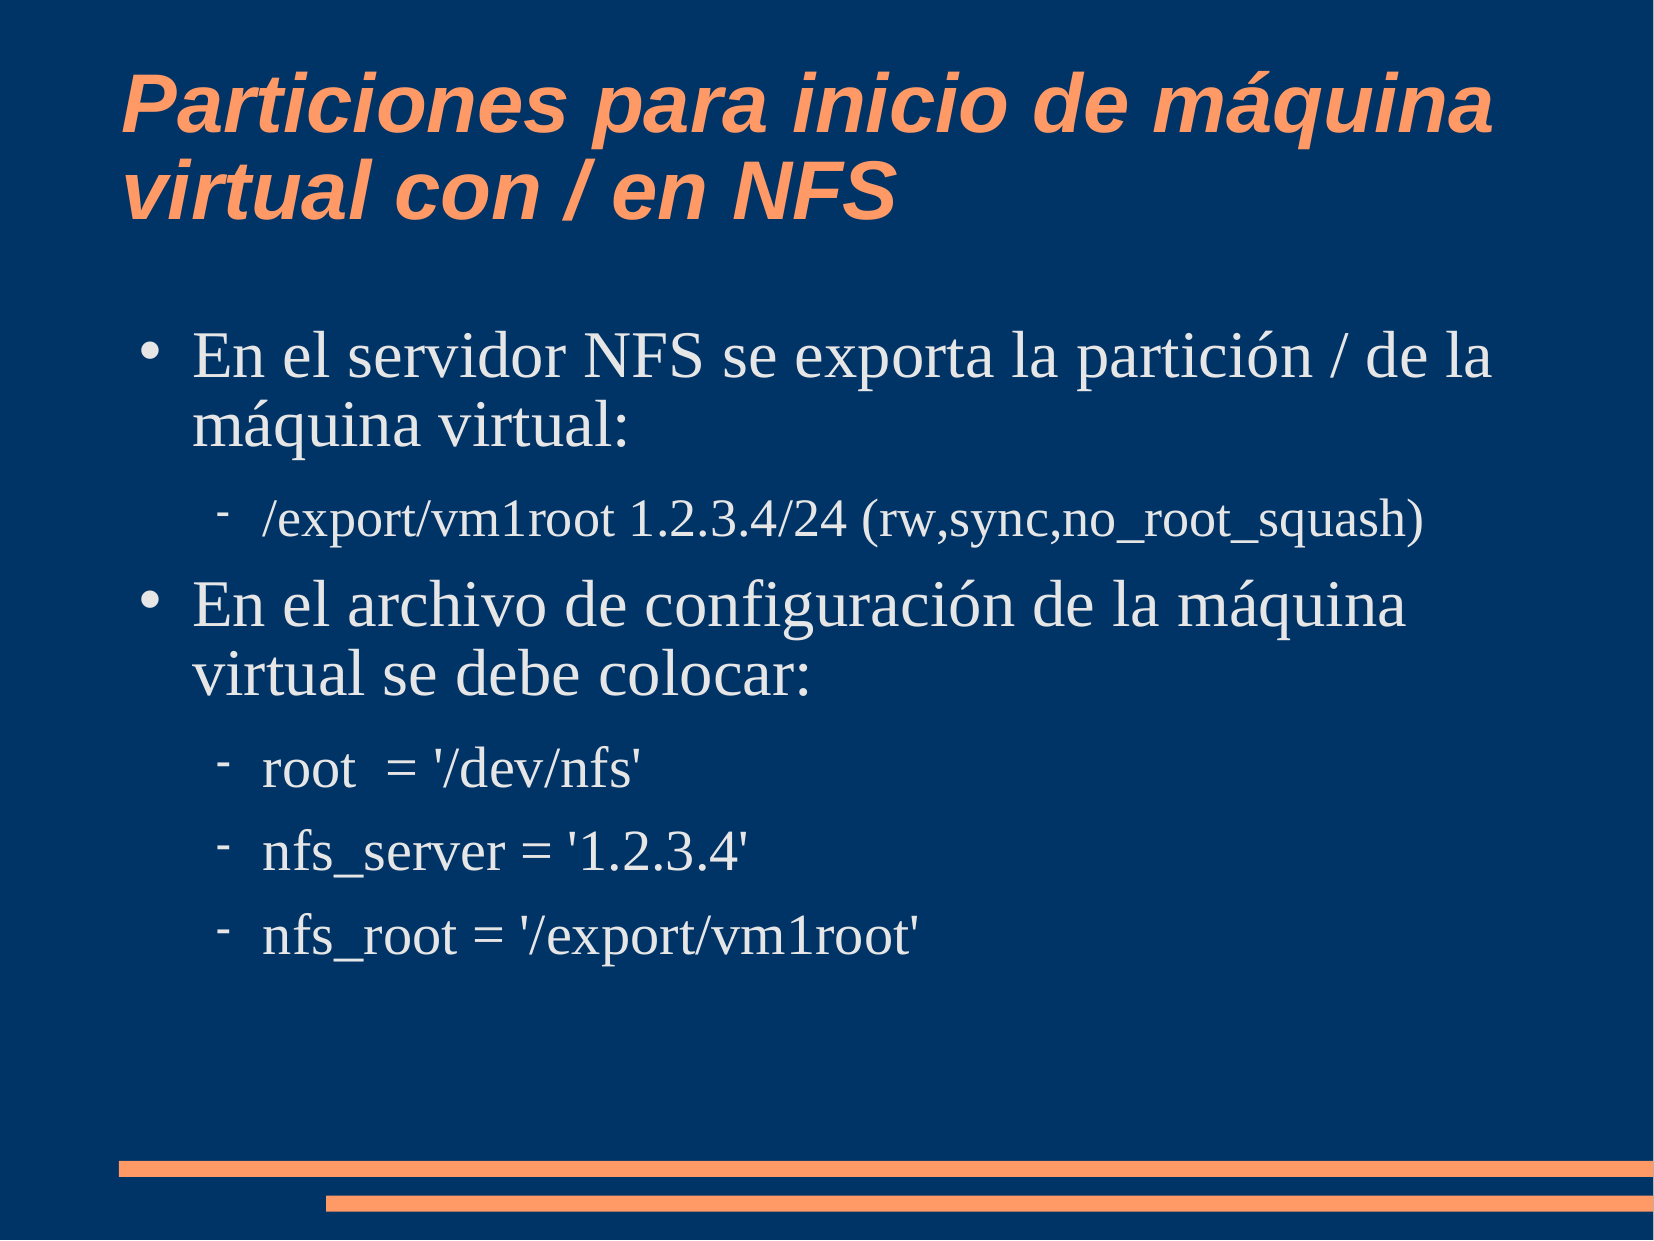

# Particiones para inicio de máquina virtual con / en NFS
En el servidor NFS se exporta la partición / de la máquina virtual:
/export/vm1root 1.2.3.4/24 (rw,sync,no_root_squash)‏
En el archivo de configuración de la máquina virtual se debe colocar:
root = '/dev/nfs'
nfs_server = '1.2.3.4'
nfs_root = '/export/vm1root'